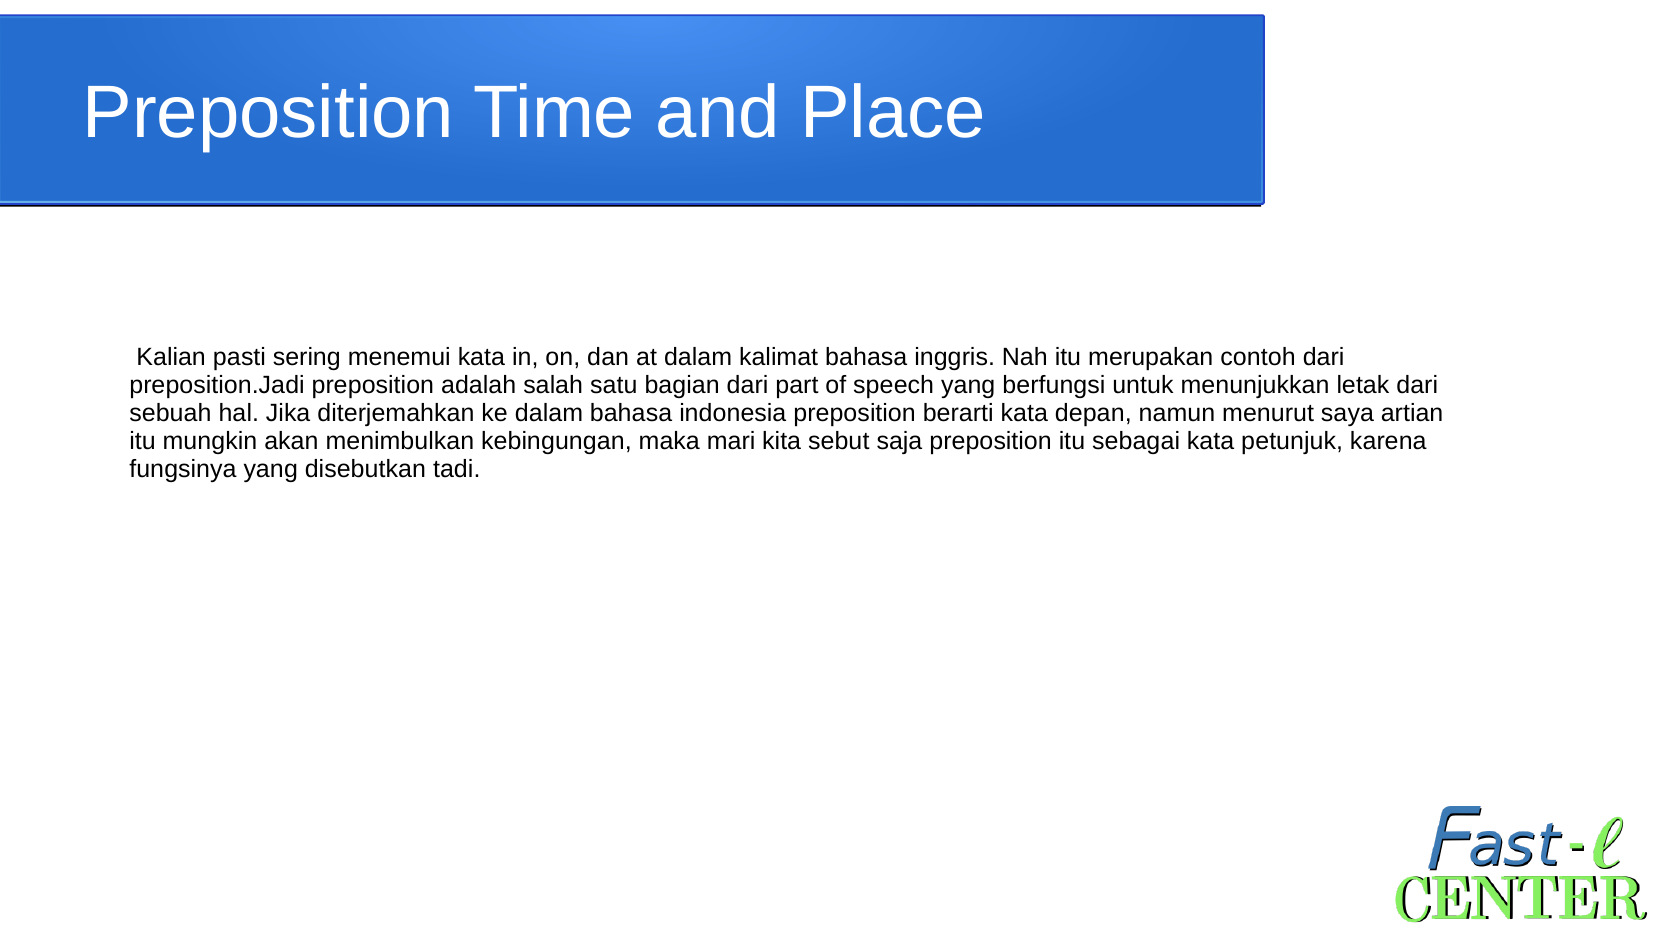

# Preposition Time and Place
 Kalian pasti sering menemui kata in, on, dan at dalam kalimat bahasa inggris. Nah itu merupakan contoh dari preposition.Jadi preposition adalah salah satu bagian dari part of speech yang berfungsi untuk menunjukkan letak dari sebuah hal. Jika diterjemahkan ke dalam bahasa indonesia preposition berarti kata depan, namun menurut saya artian itu mungkin akan menimbulkan kebingungan, maka mari kita sebut saja preposition itu sebagai kata petunjuk, karena fungsinya yang disebutkan tadi.